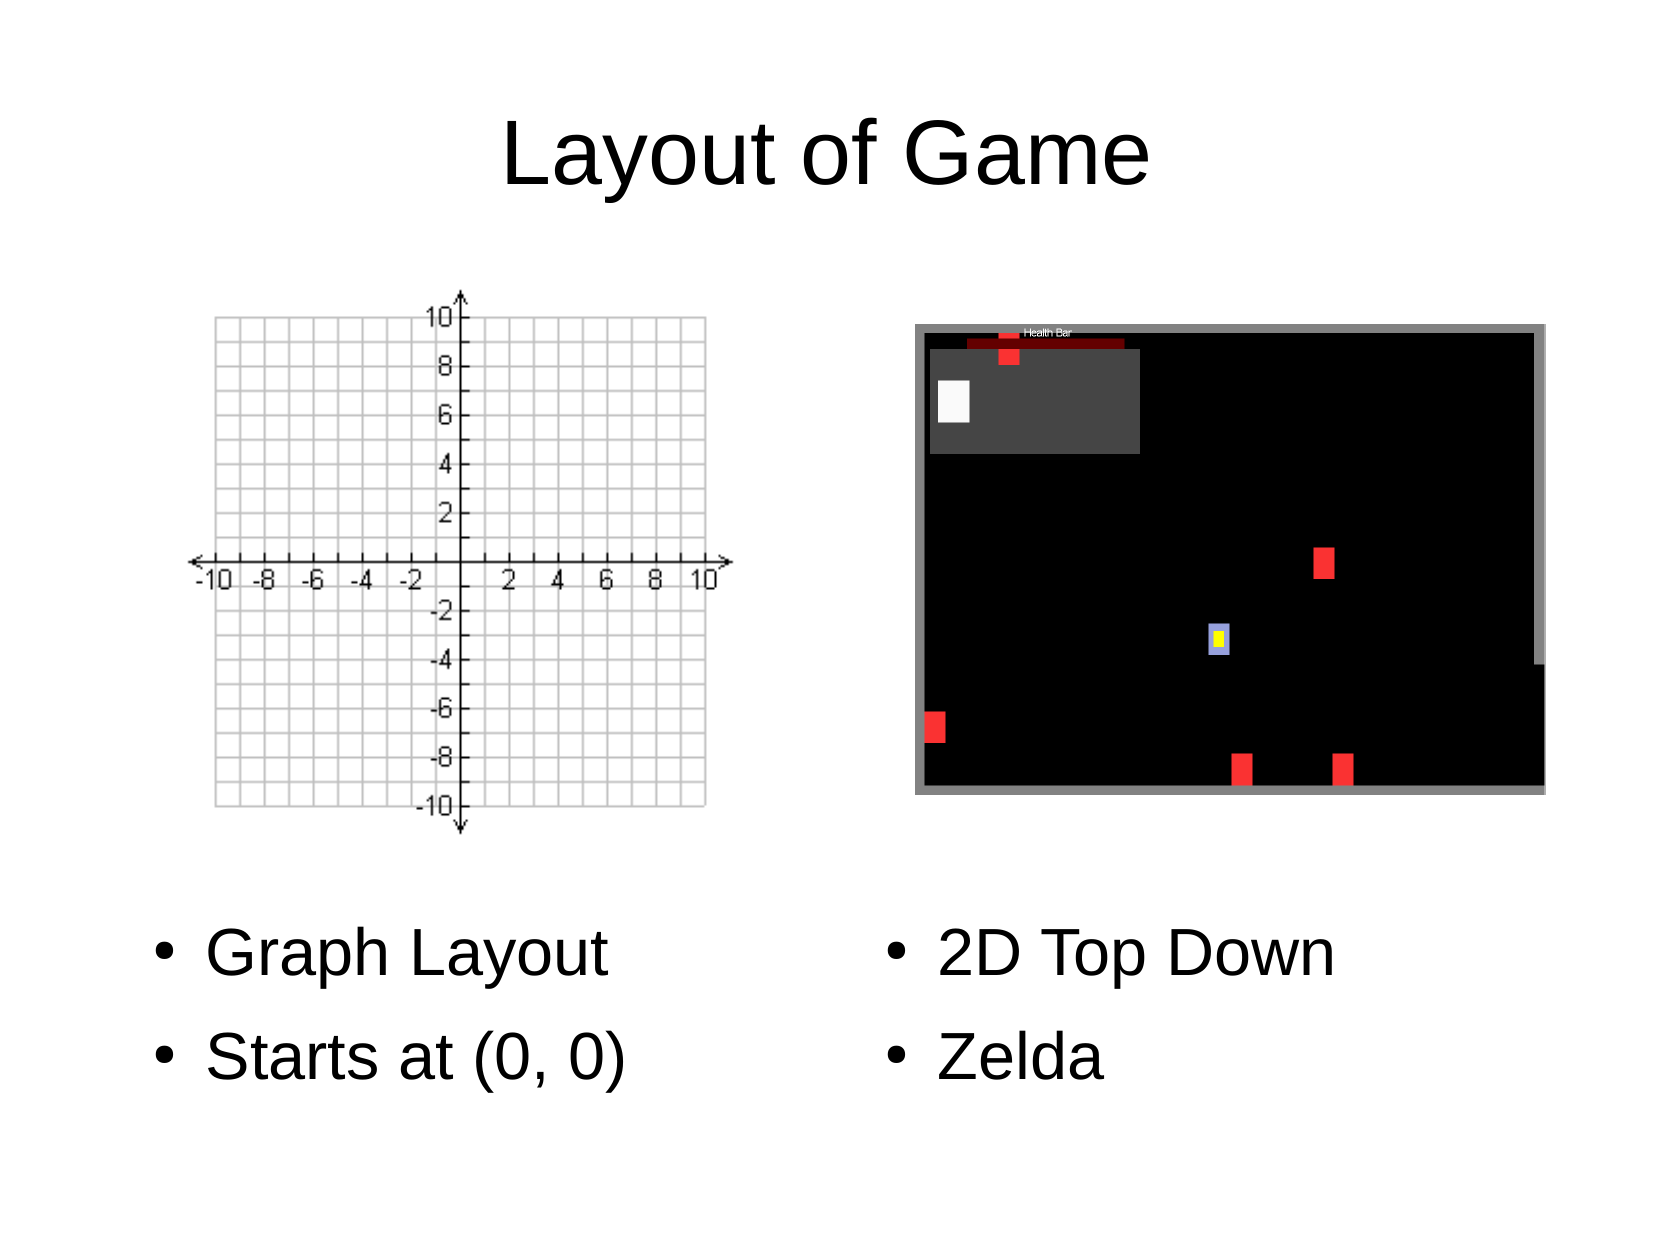

# Layout of Game
Graph Layout
Starts at (0, 0)
2D Top Down
Zelda